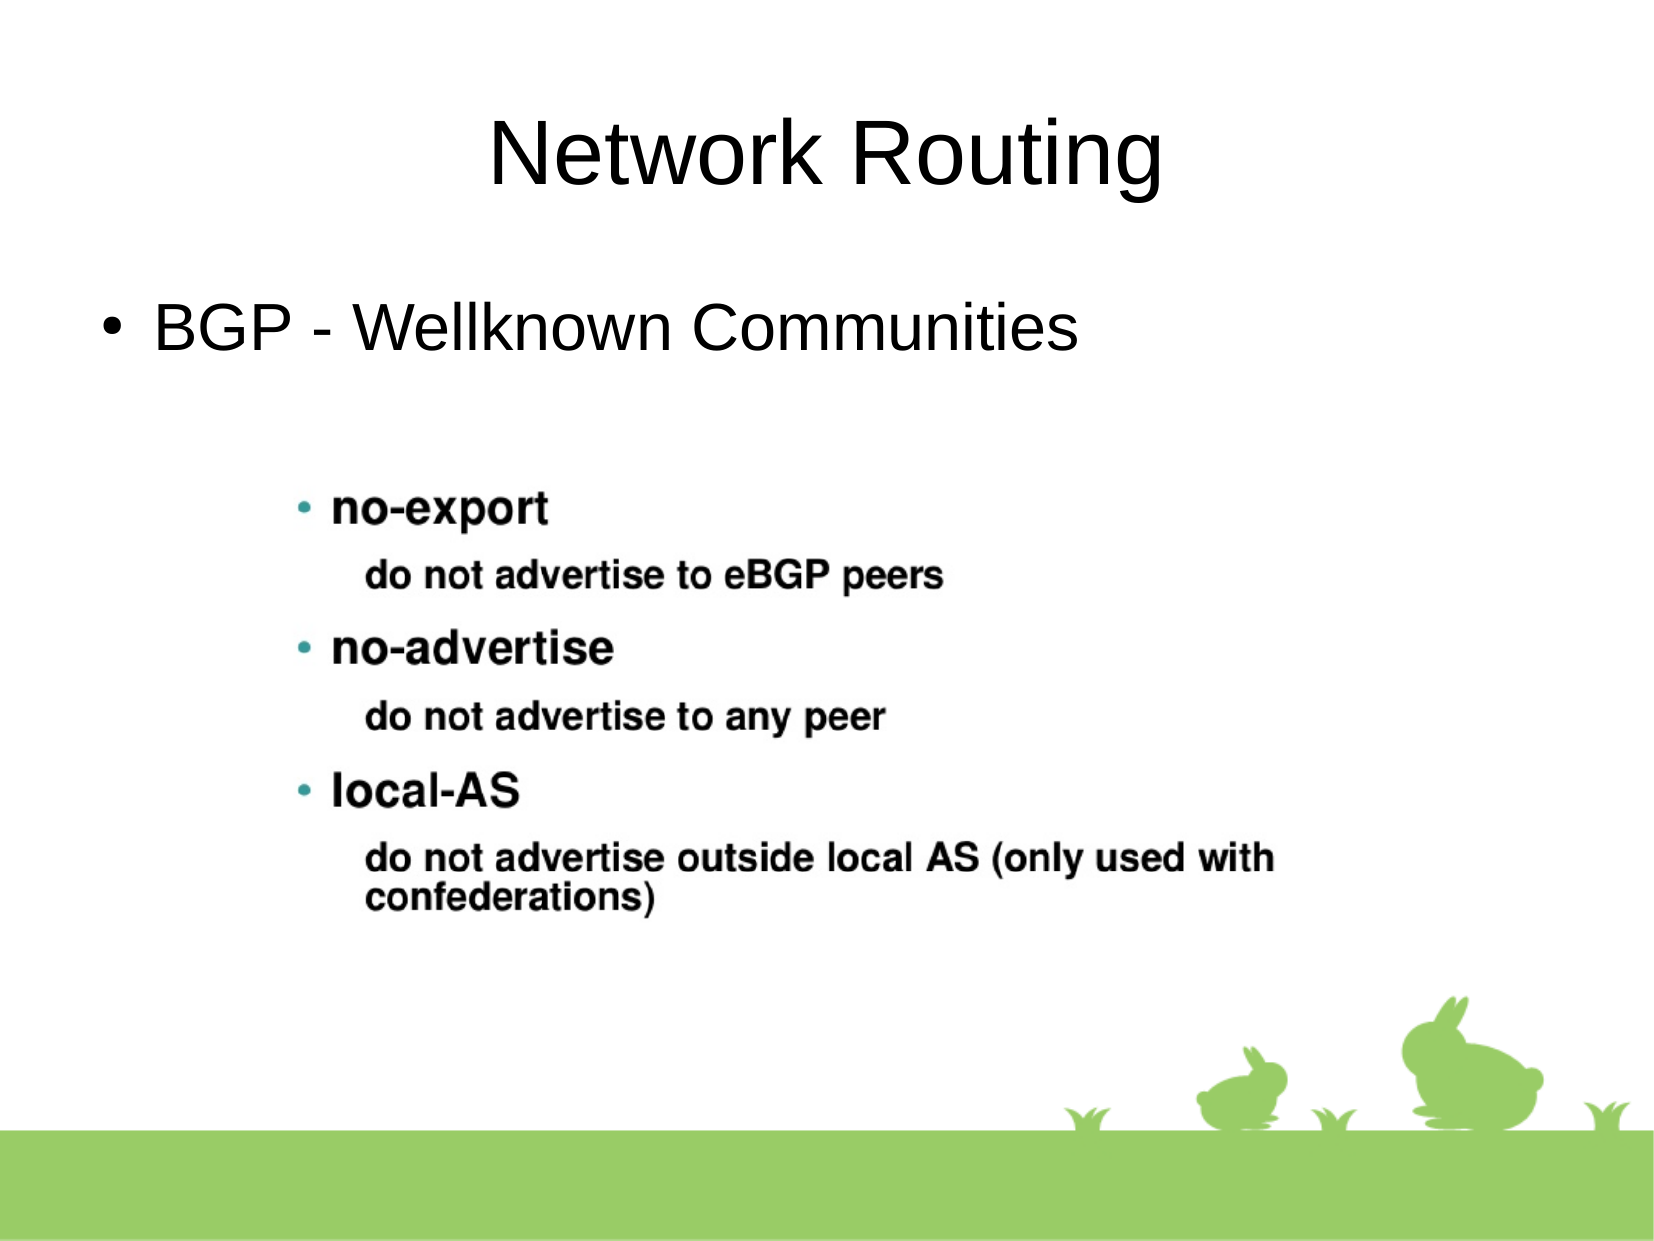

# Network Routing
BGP - Wellknown Communities